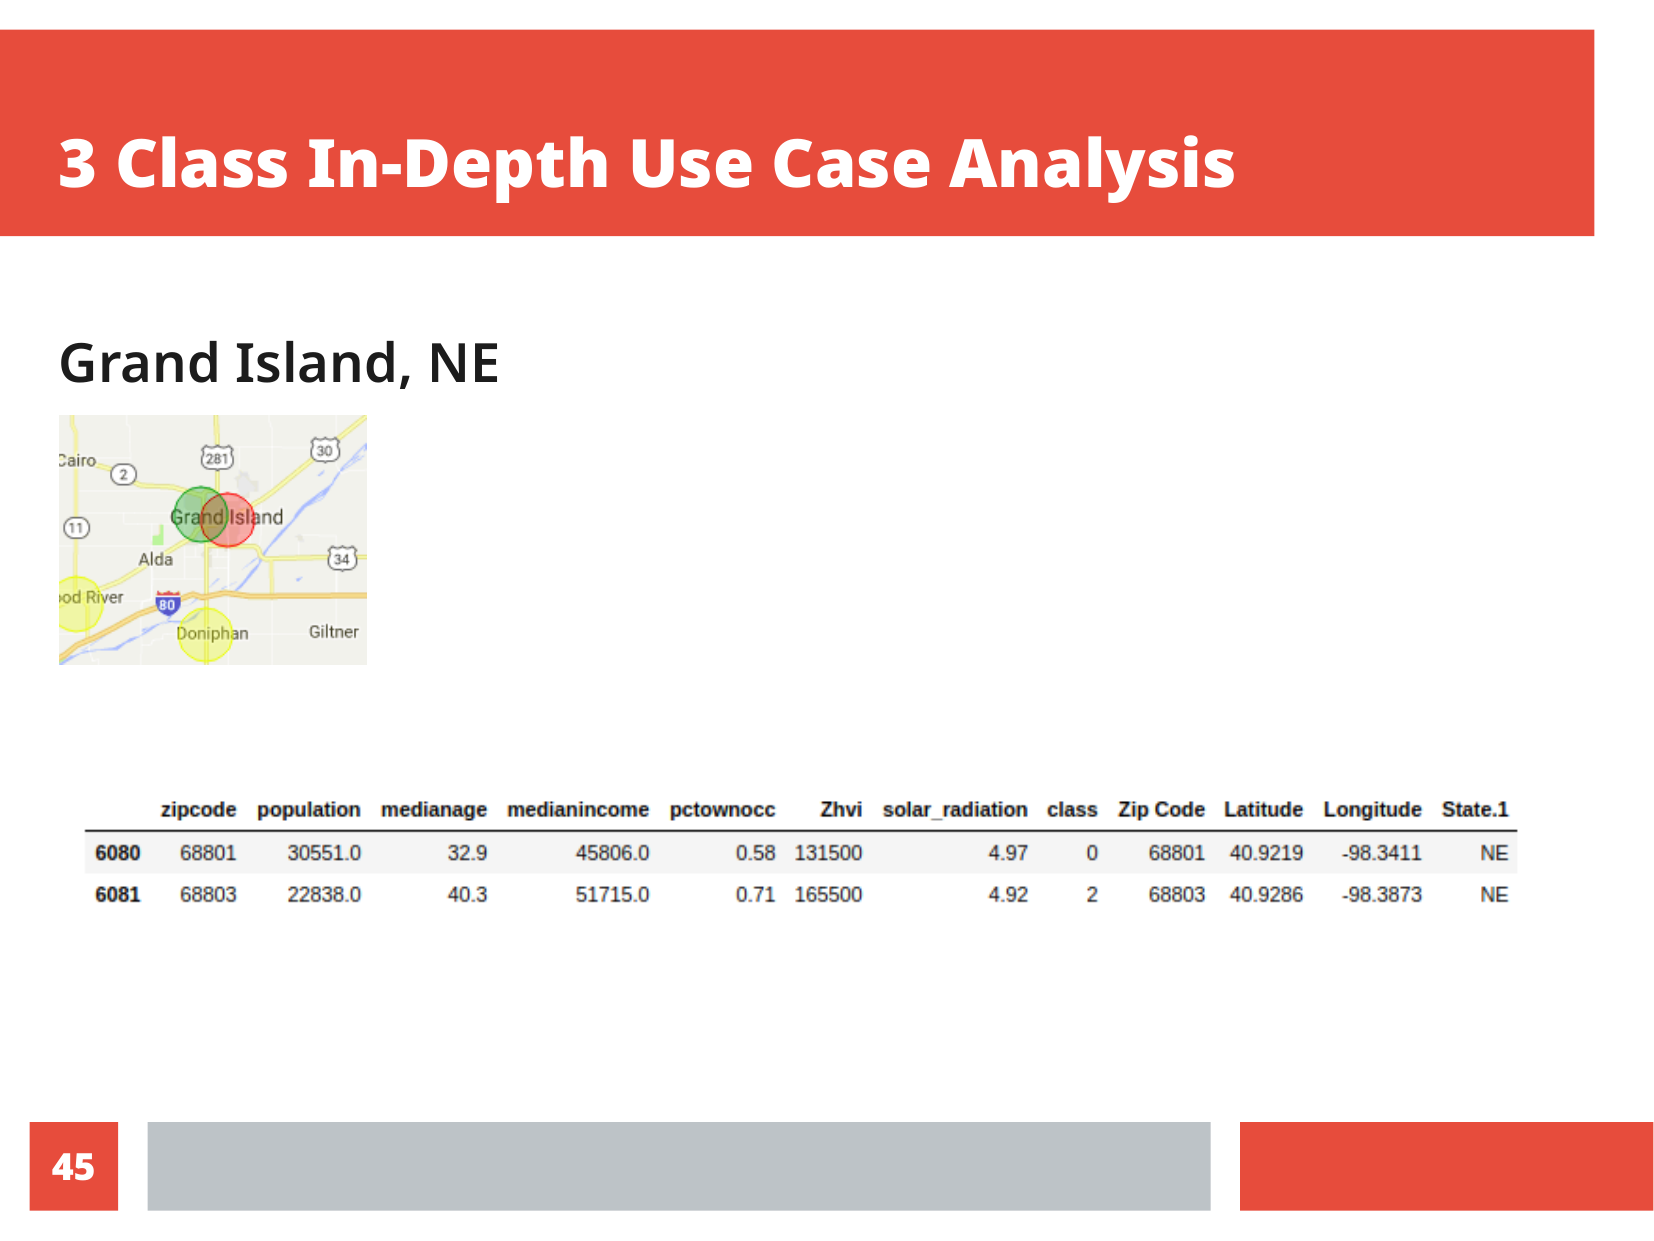

# 3 Class In-Depth Use Case Analysis
Grand Island, NE
45